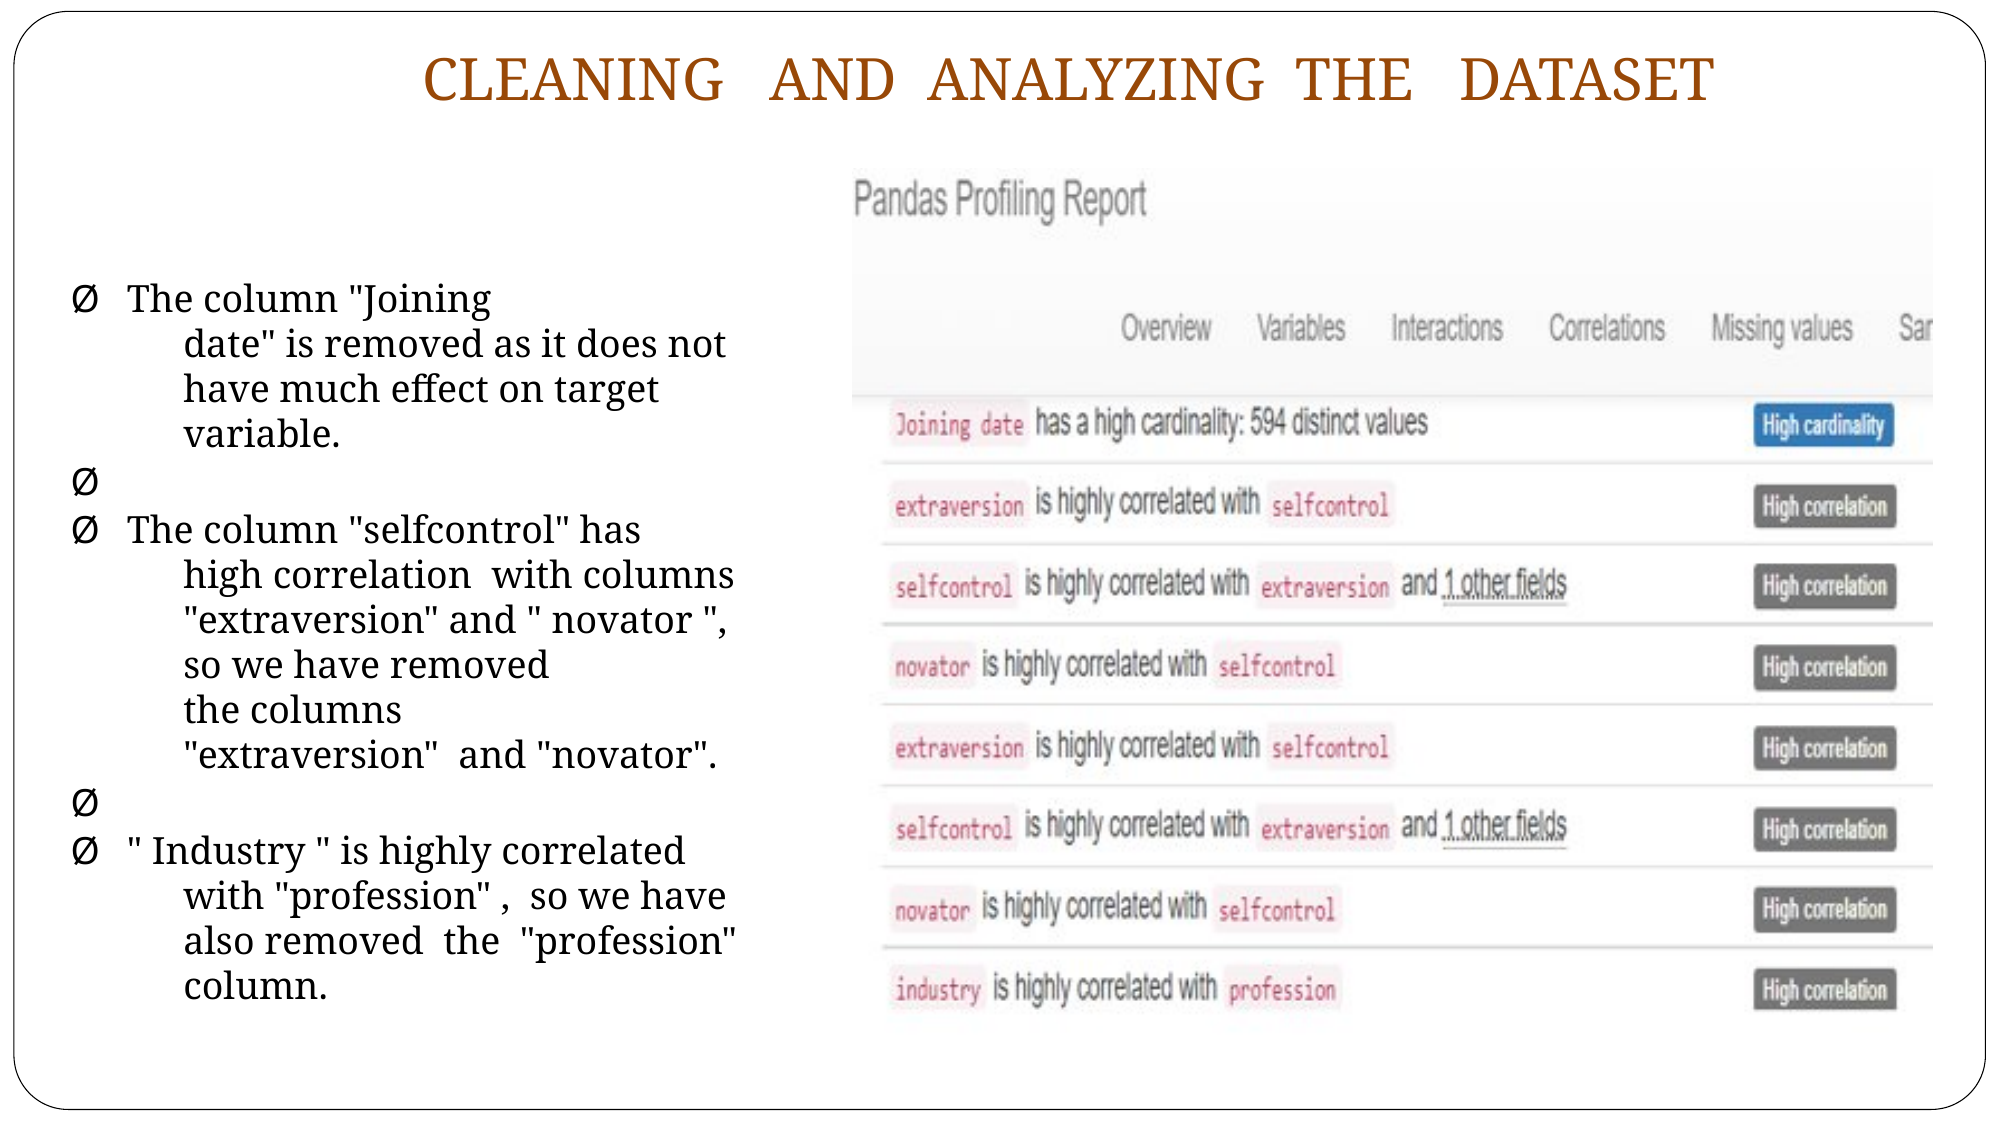

CLEANING   AND  ANALYZING  THE   DATASET
The column "Joining  date" is removed as it does not have much effect on target variable.​
The column "selfcontrol" has  high correlation  with columns "extraversion" and " novator ",  so we have removed  the columns  "extraversion"  and "novator".
" Industry " is highly correlated with "profession" ,  so we have also removed  the  "profession"  column.